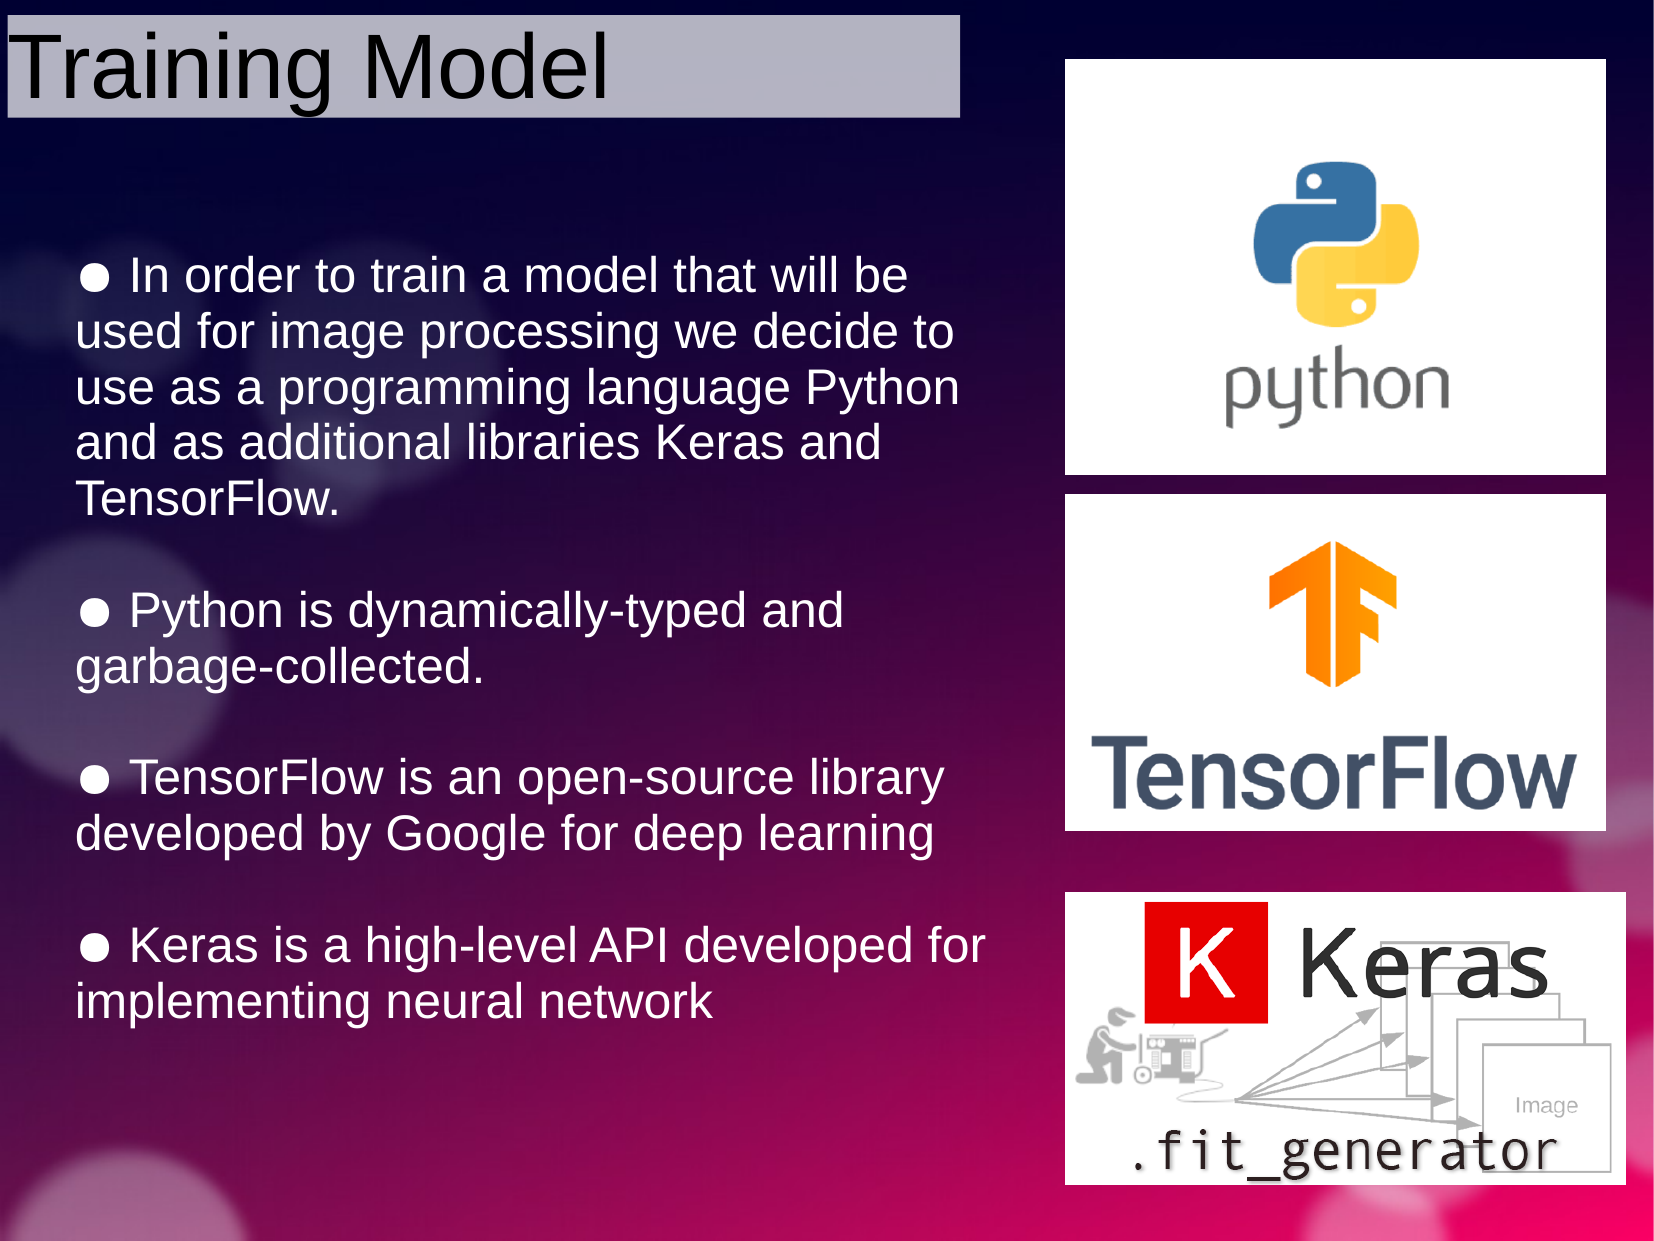

# Training Model
● In order to train a model that will be used for image processing we decide to use as a programming language Python and as additional libraries Keras and TensorFlow.
● Python is dynamically-typed and garbage-collected.
● TensorFlow is an open-source library developed by Google for deep learning
● Keras is a high-level API developed for implementing neural network